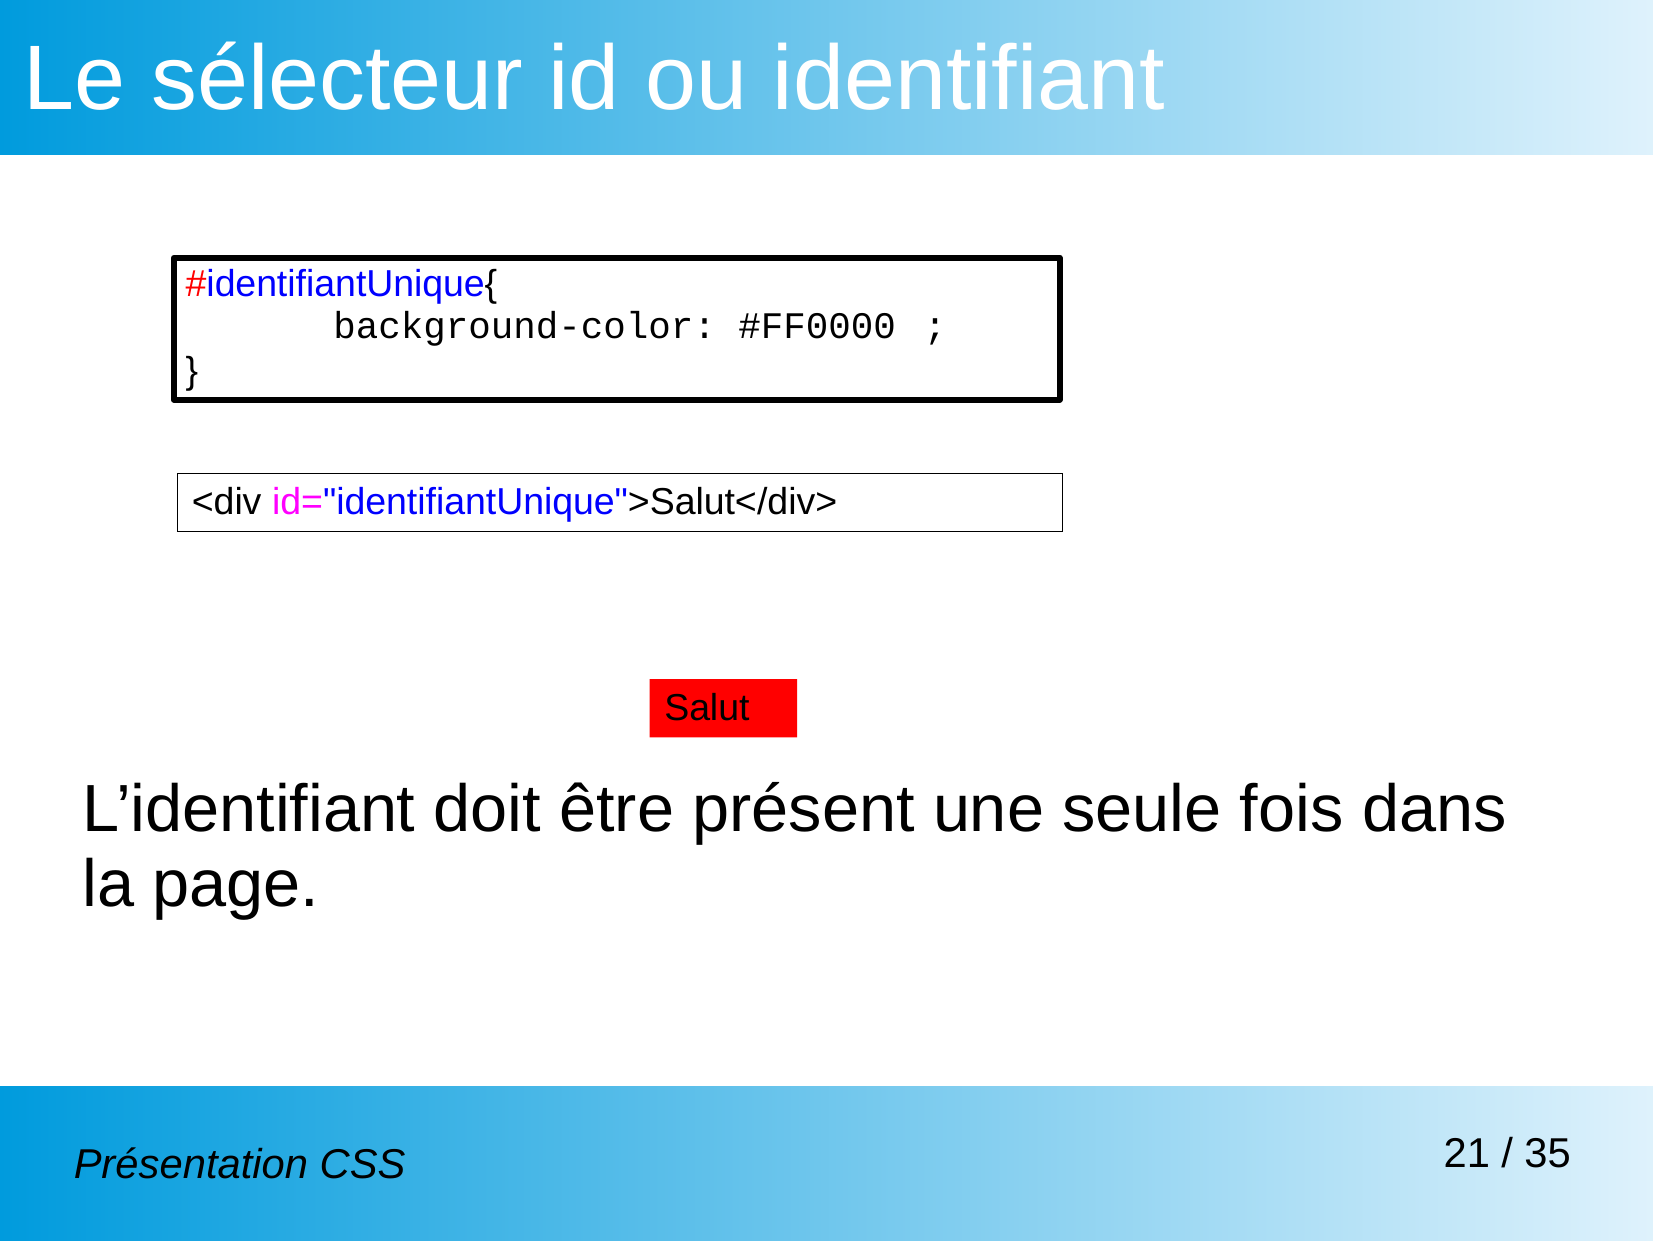

# Le sélecteur id ou identifiant
#identifiantUnique{
		background-color: #FF0000	;
}
<div id="identifiantUnique">Salut</div>
Salut
L’identifiant doit être présent une seule fois dans la page.